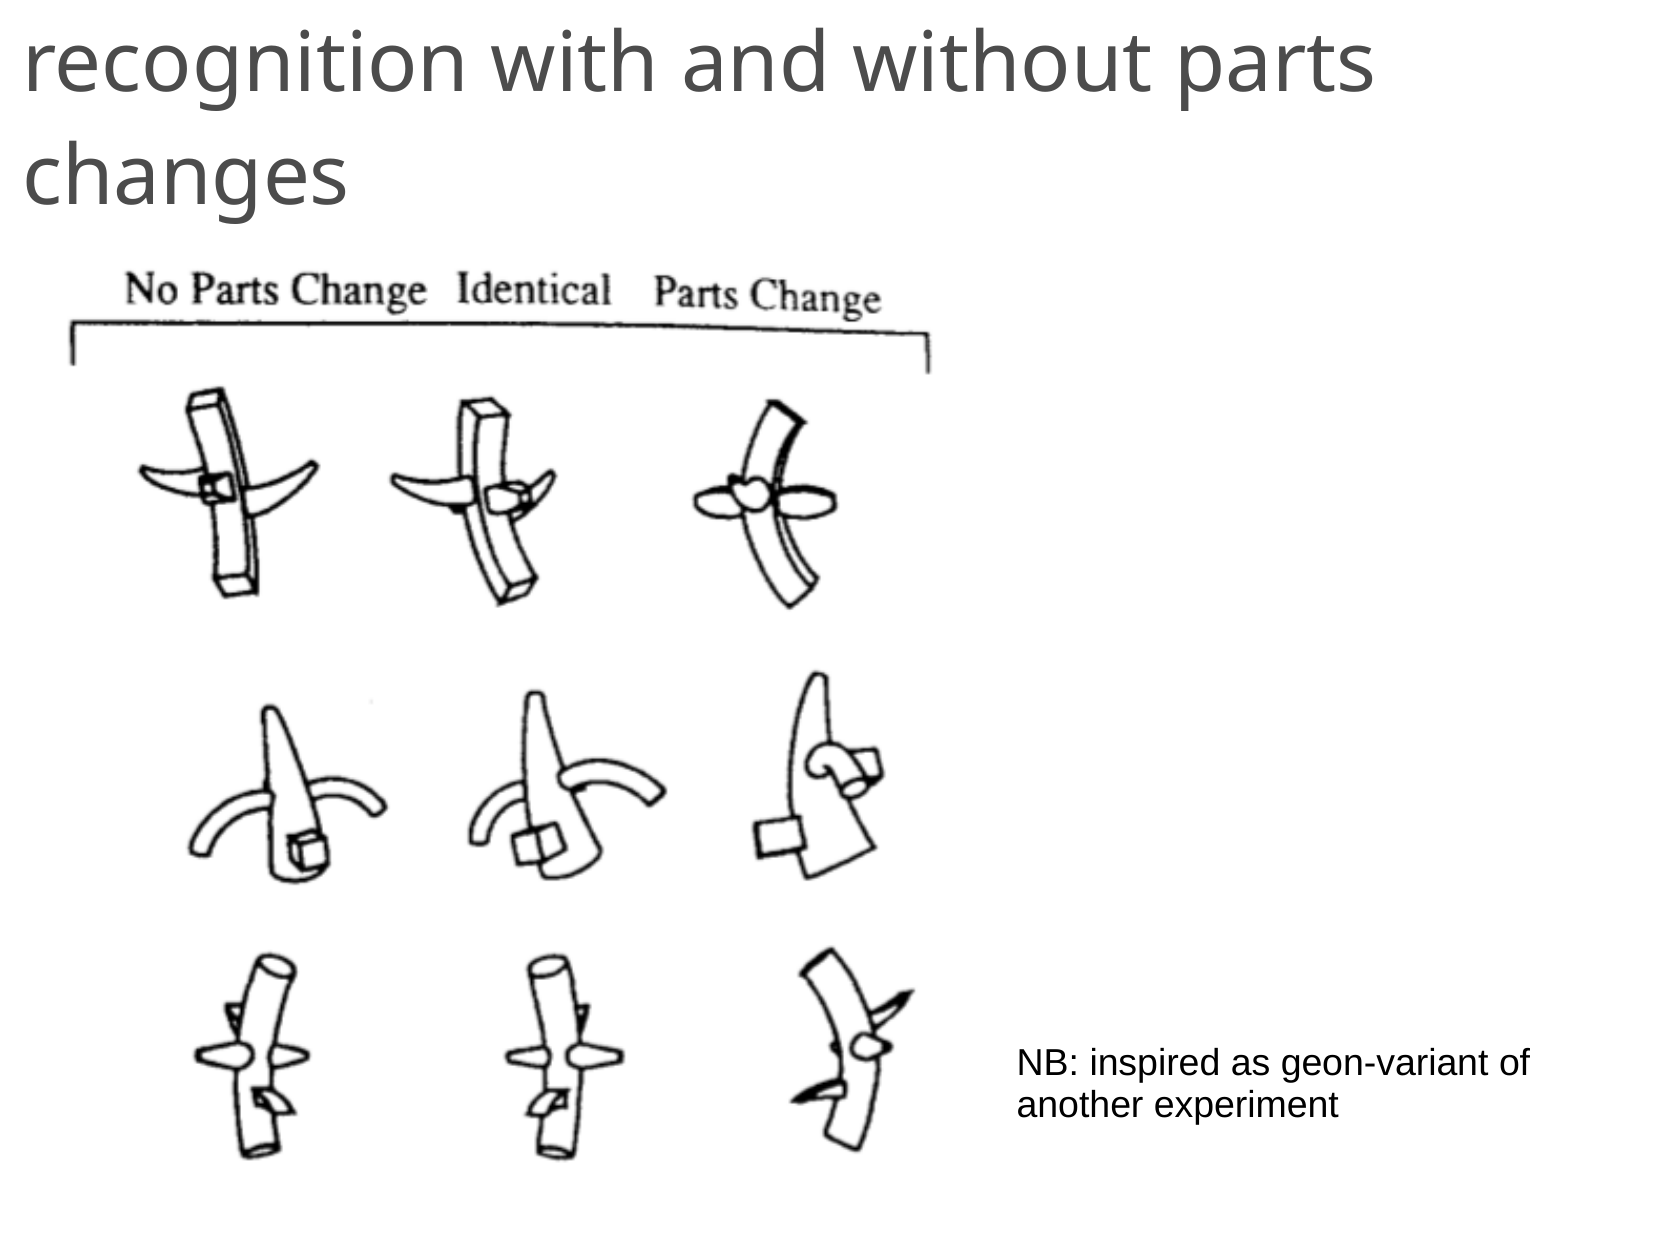

# recognition with and without parts changes
NB: inspired as geon-variant of another experiment